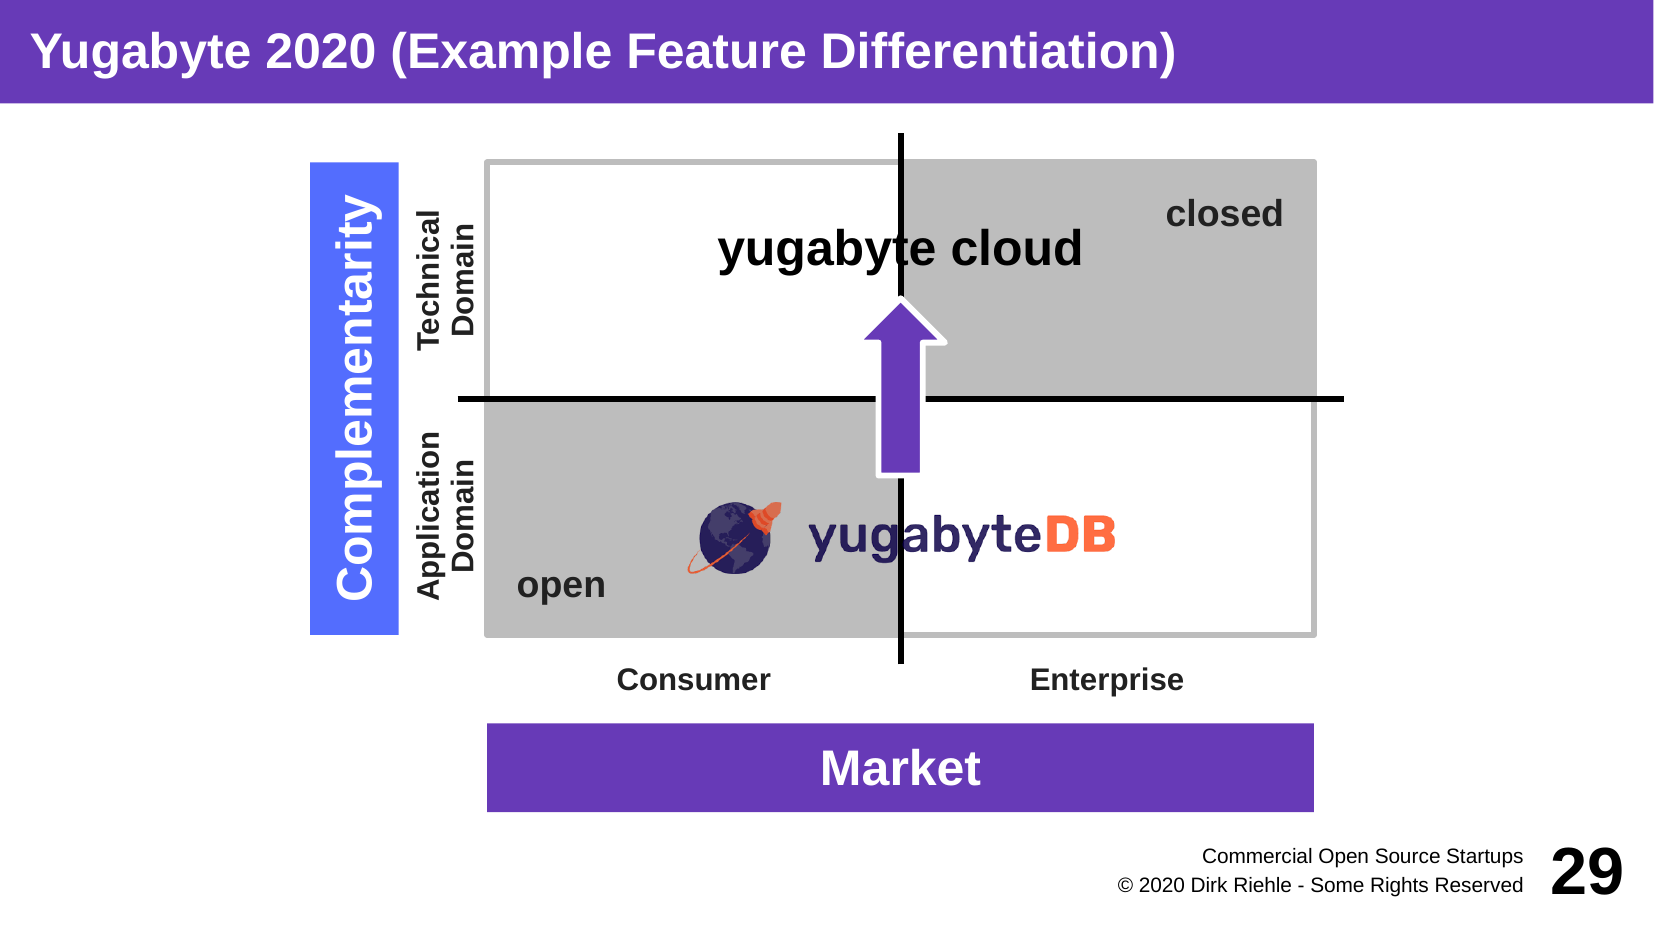

# Yugabyte 2020 (Example Feature Differentiation)
closed
Technical Domain
Complementarity
open
Application
Domain
Consumer
Enterprise
Market
yugabyte cloud
Commercial Open Source Startups
29
© 2020 Dirk Riehle - Some Rights Reserved